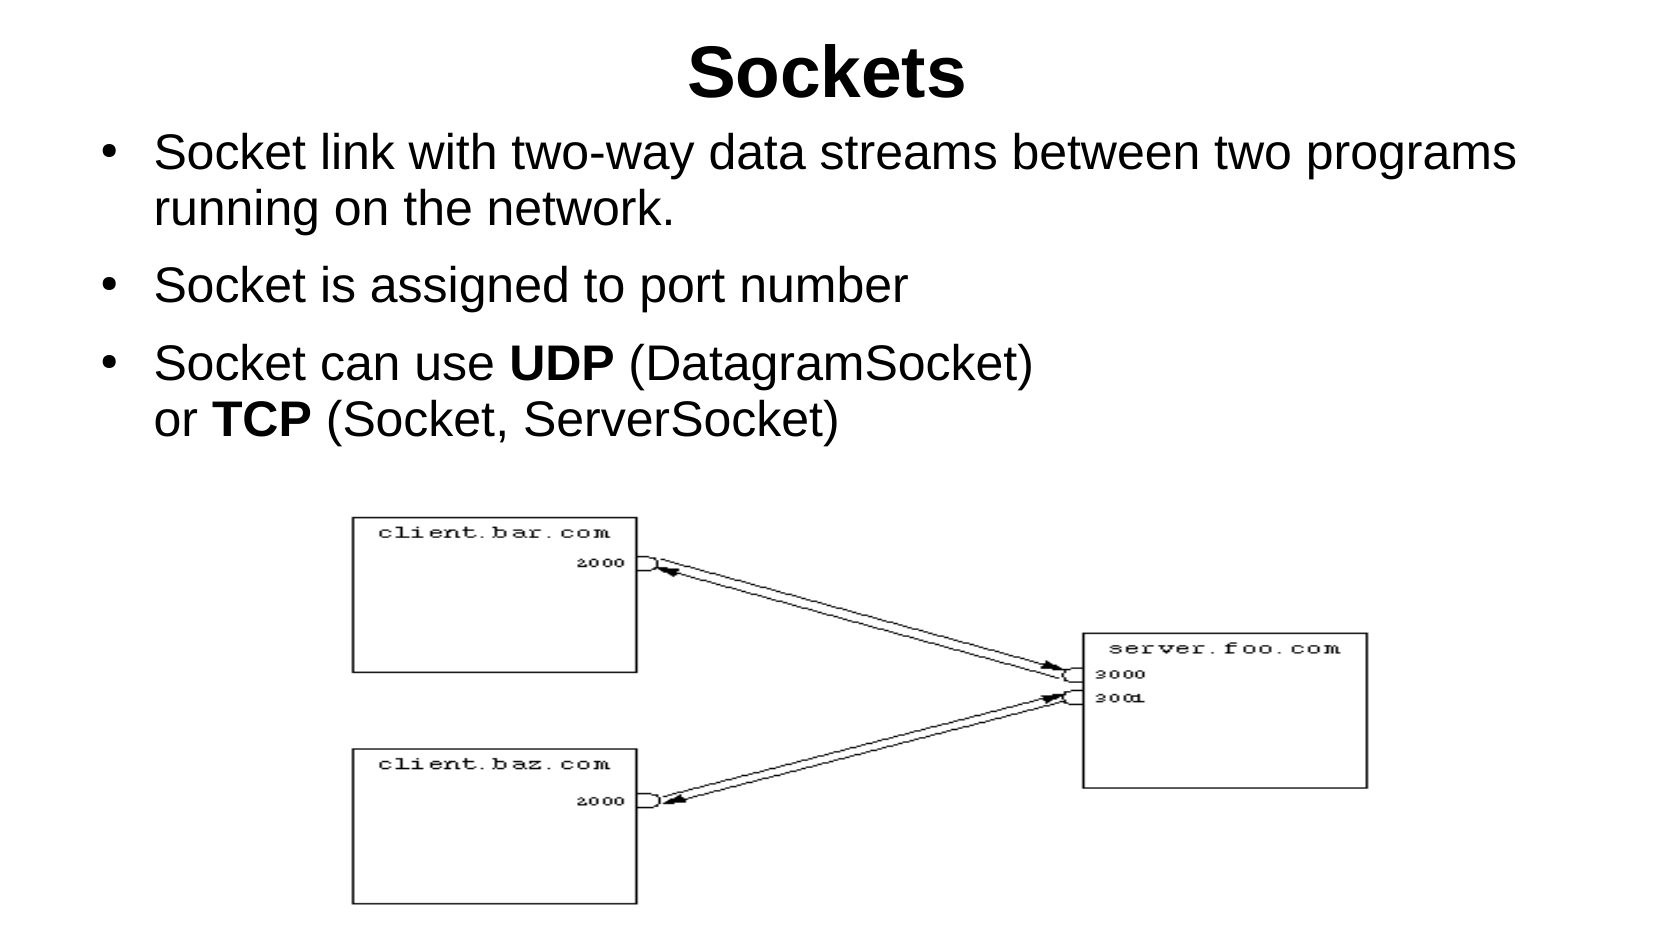

# Sockets
Socket link with two-way data streams between two programs running on the network.
Socket is assigned to port number
Socket can use UDP (DatagramSocket)
or TCP (Socket, ServerSocket)